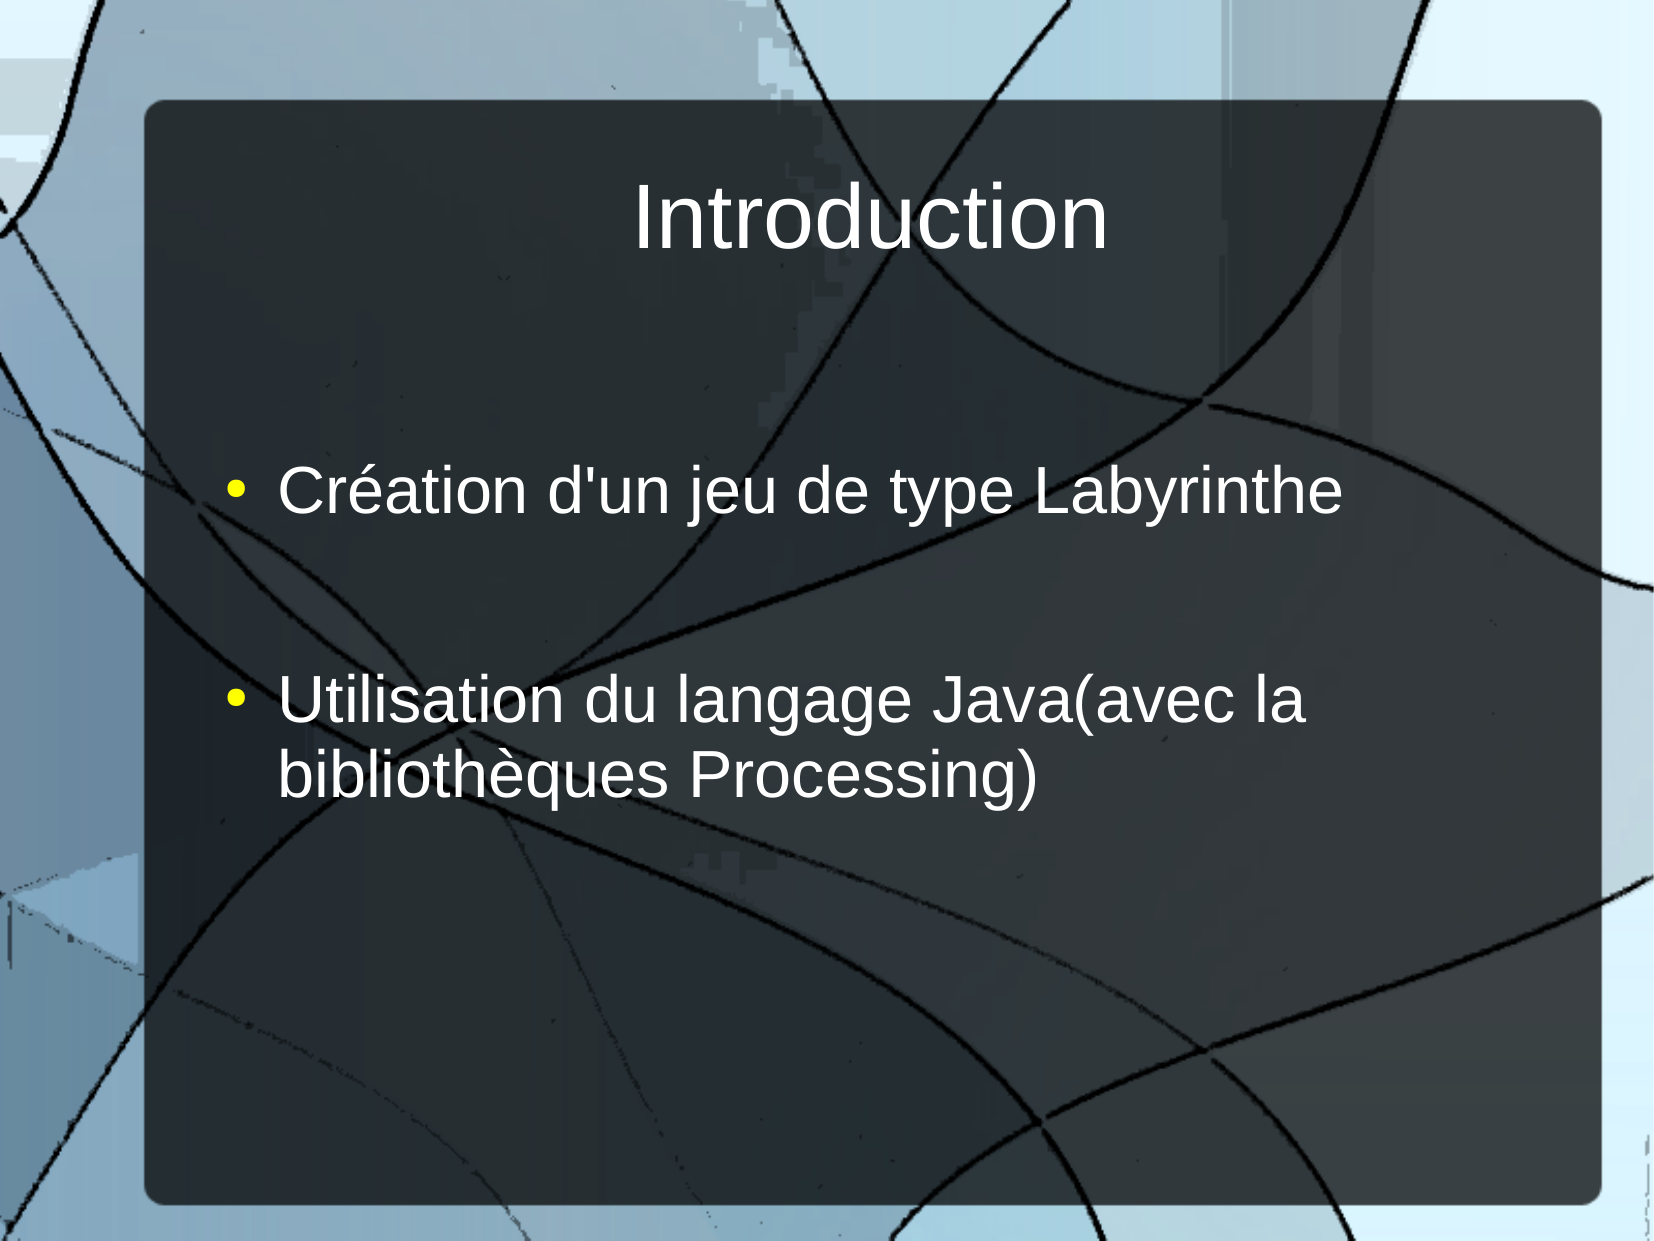

# Introduction
Création d'un jeu de type Labyrinthe
Utilisation du langage Java(avec la bibliothèques Processing)